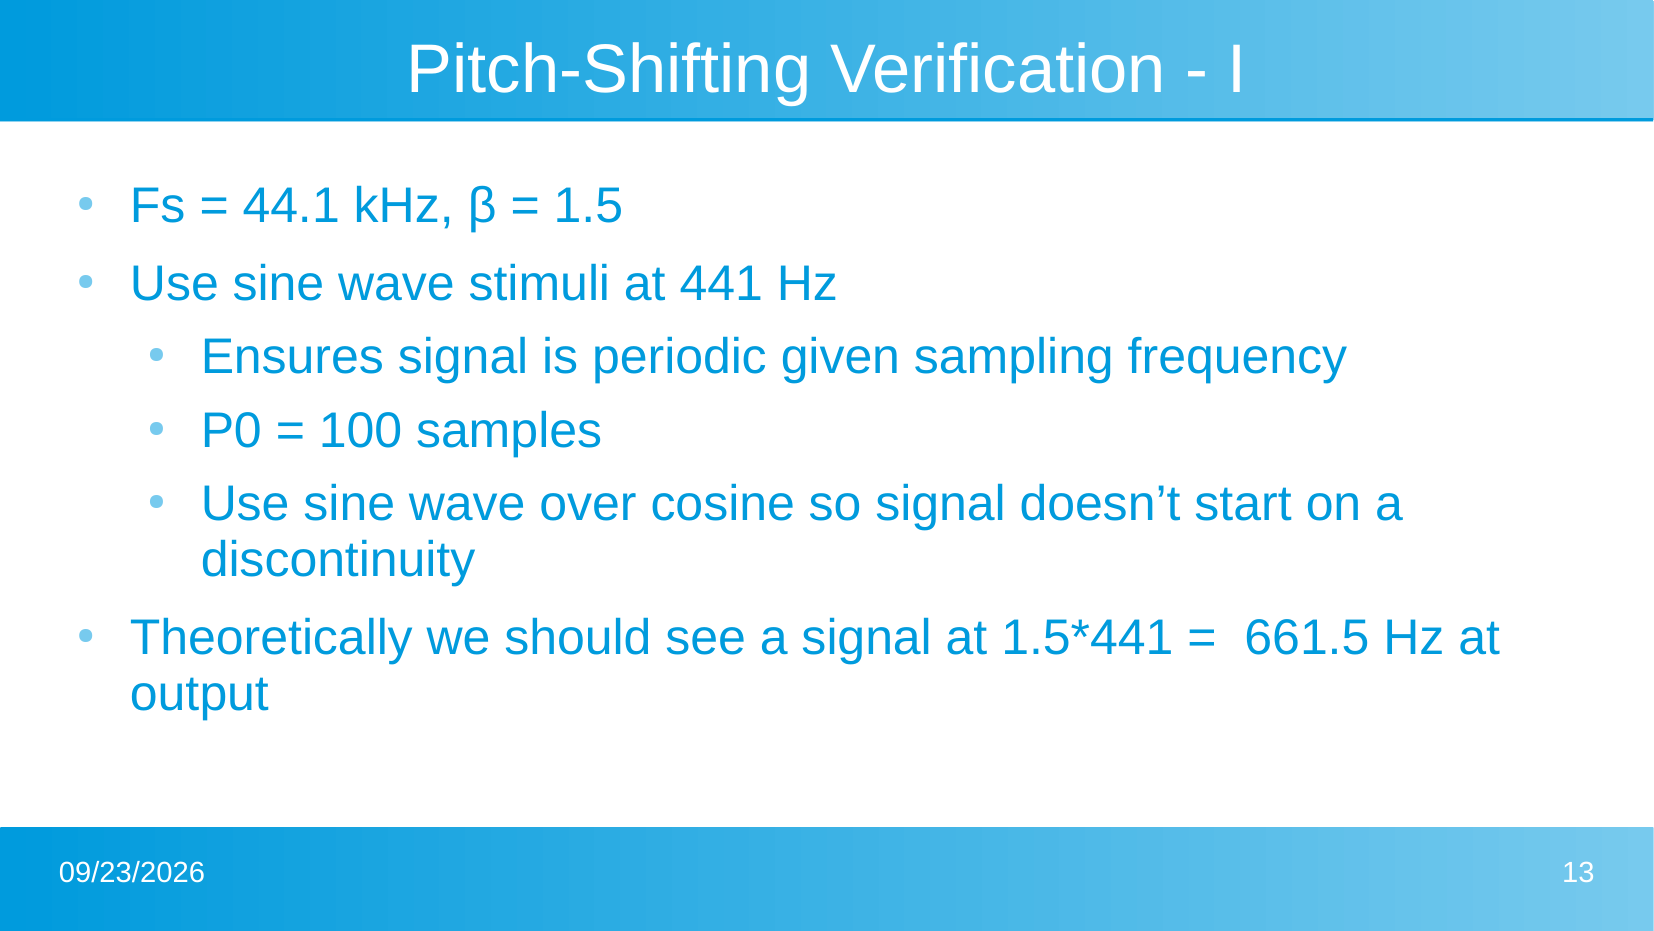

# Pitch-Shifting Verification - I
Fs = 44.1 kHz, β = 1.5
Use sine wave stimuli at 441 Hz
Ensures signal is periodic given sampling frequency
P0 = 100 samples
Use sine wave over cosine so signal doesn’t start on a discontinuity
Theoretically we should see a signal at 1.5*441 = 661.5 Hz at output
13